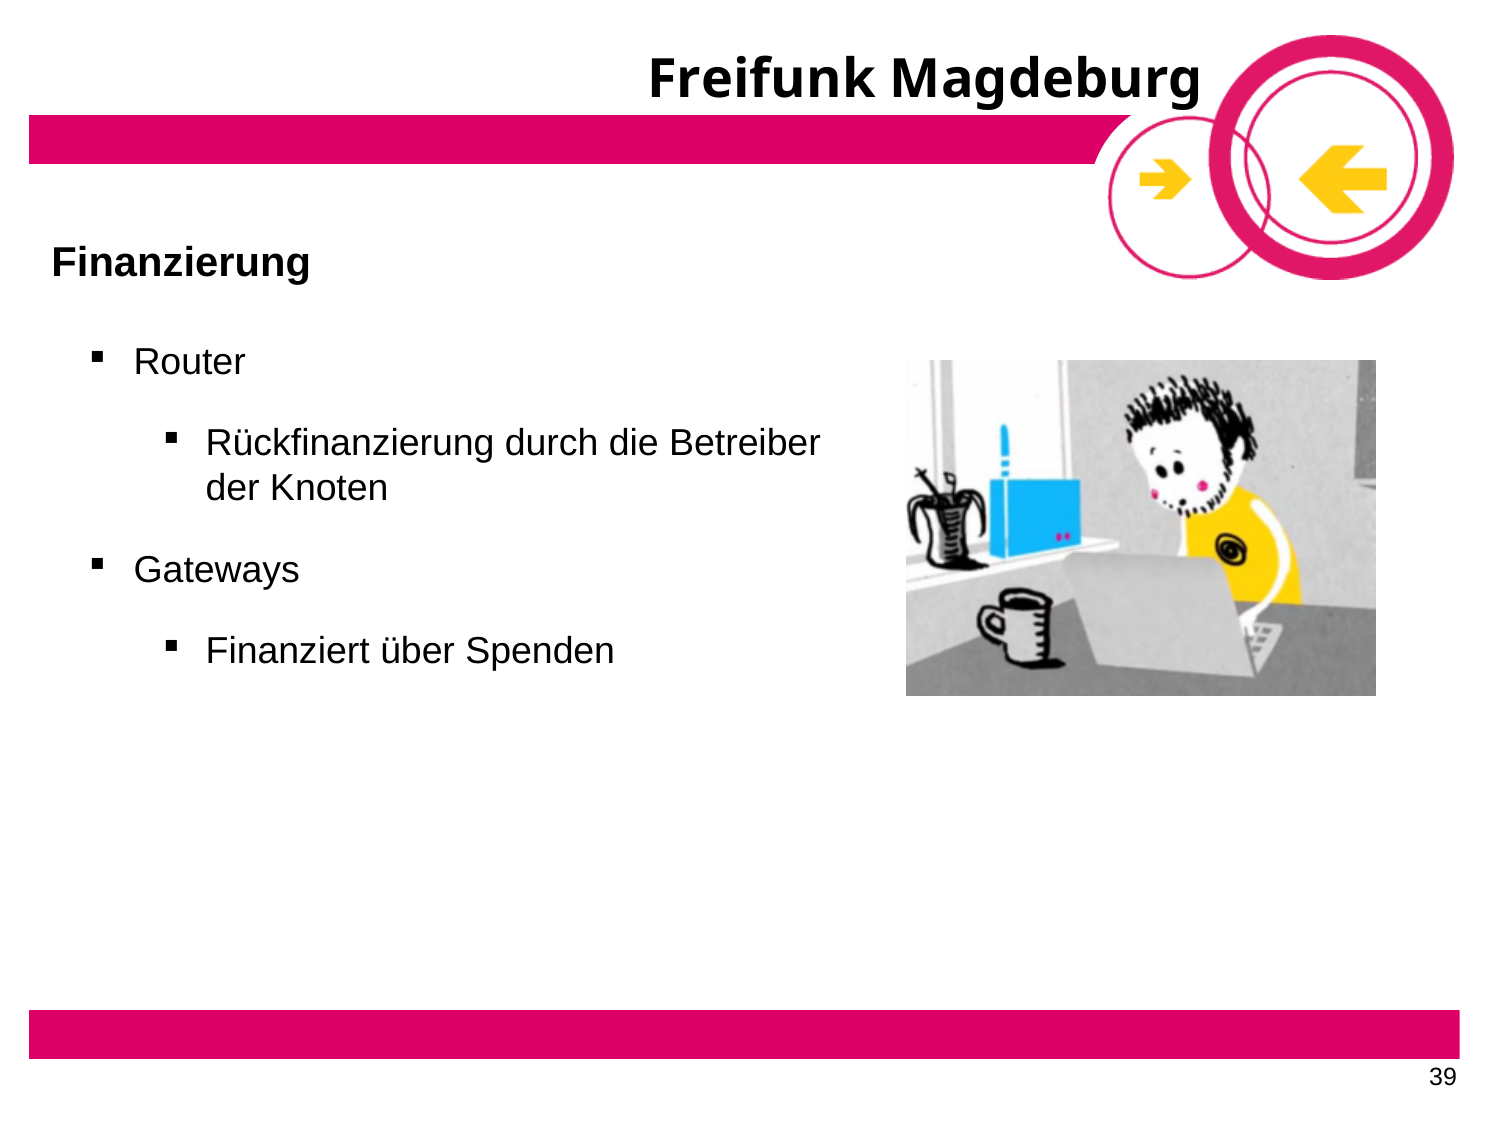

Finanzierung
Router
Rückfinanzierung durch die Betreiber
der Knoten
Gateways
Finanziert über Spenden
39